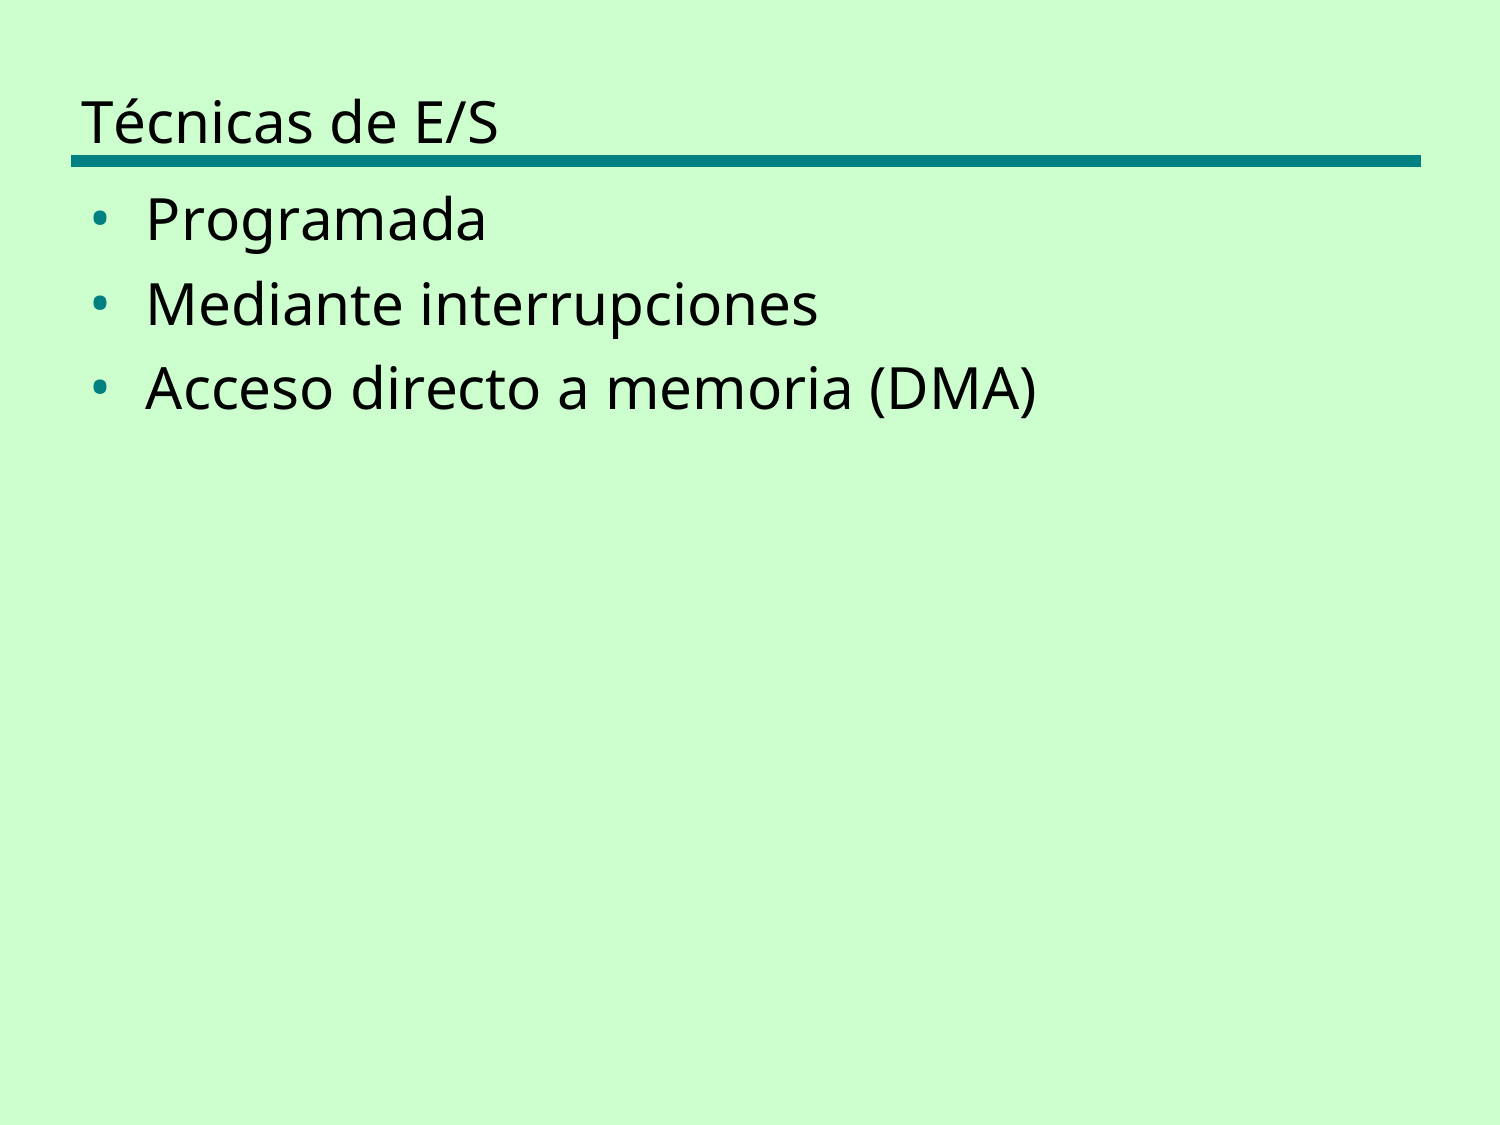

# Técnicas de E/S
Programada
Mediante interrupciones
Acceso directo a memoria (DMA)